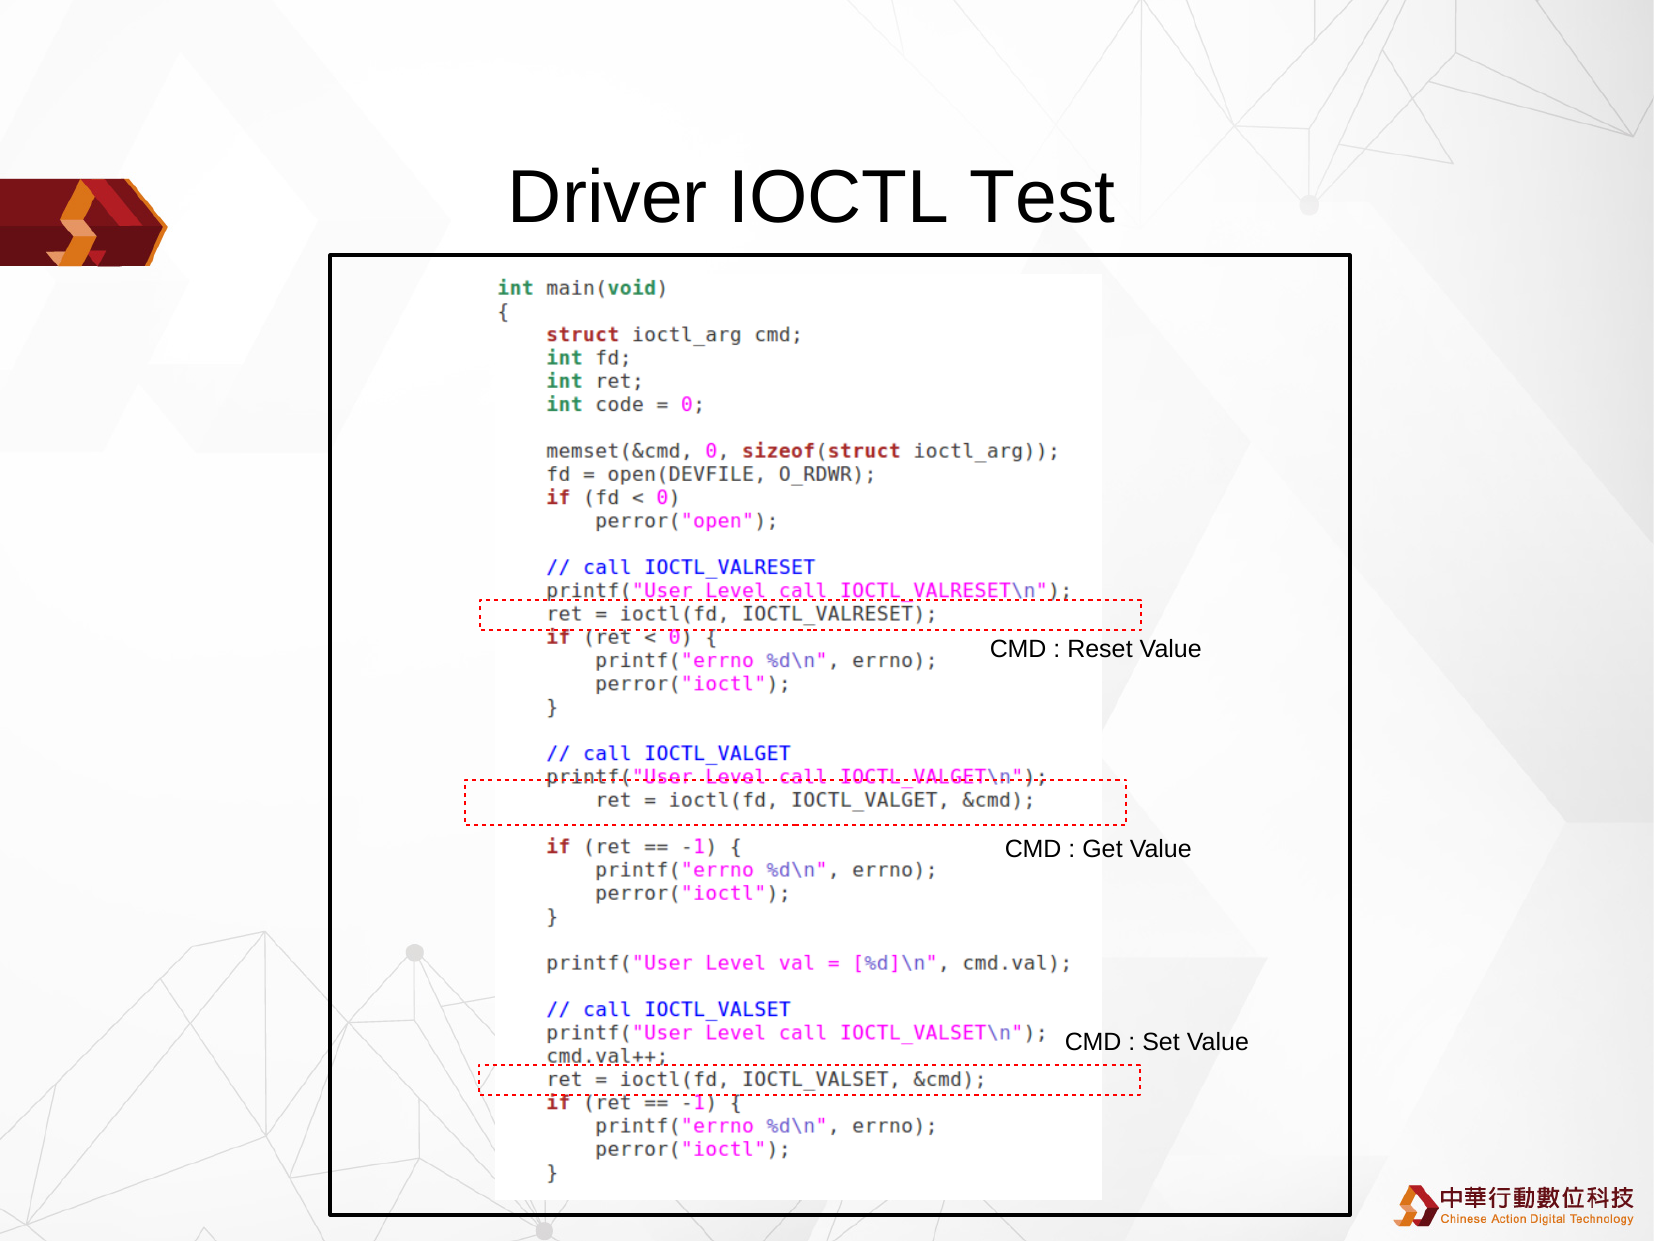

# Driver IOCTL Test
CMD : Reset Value
CMD : Get Value
CMD : Set Value